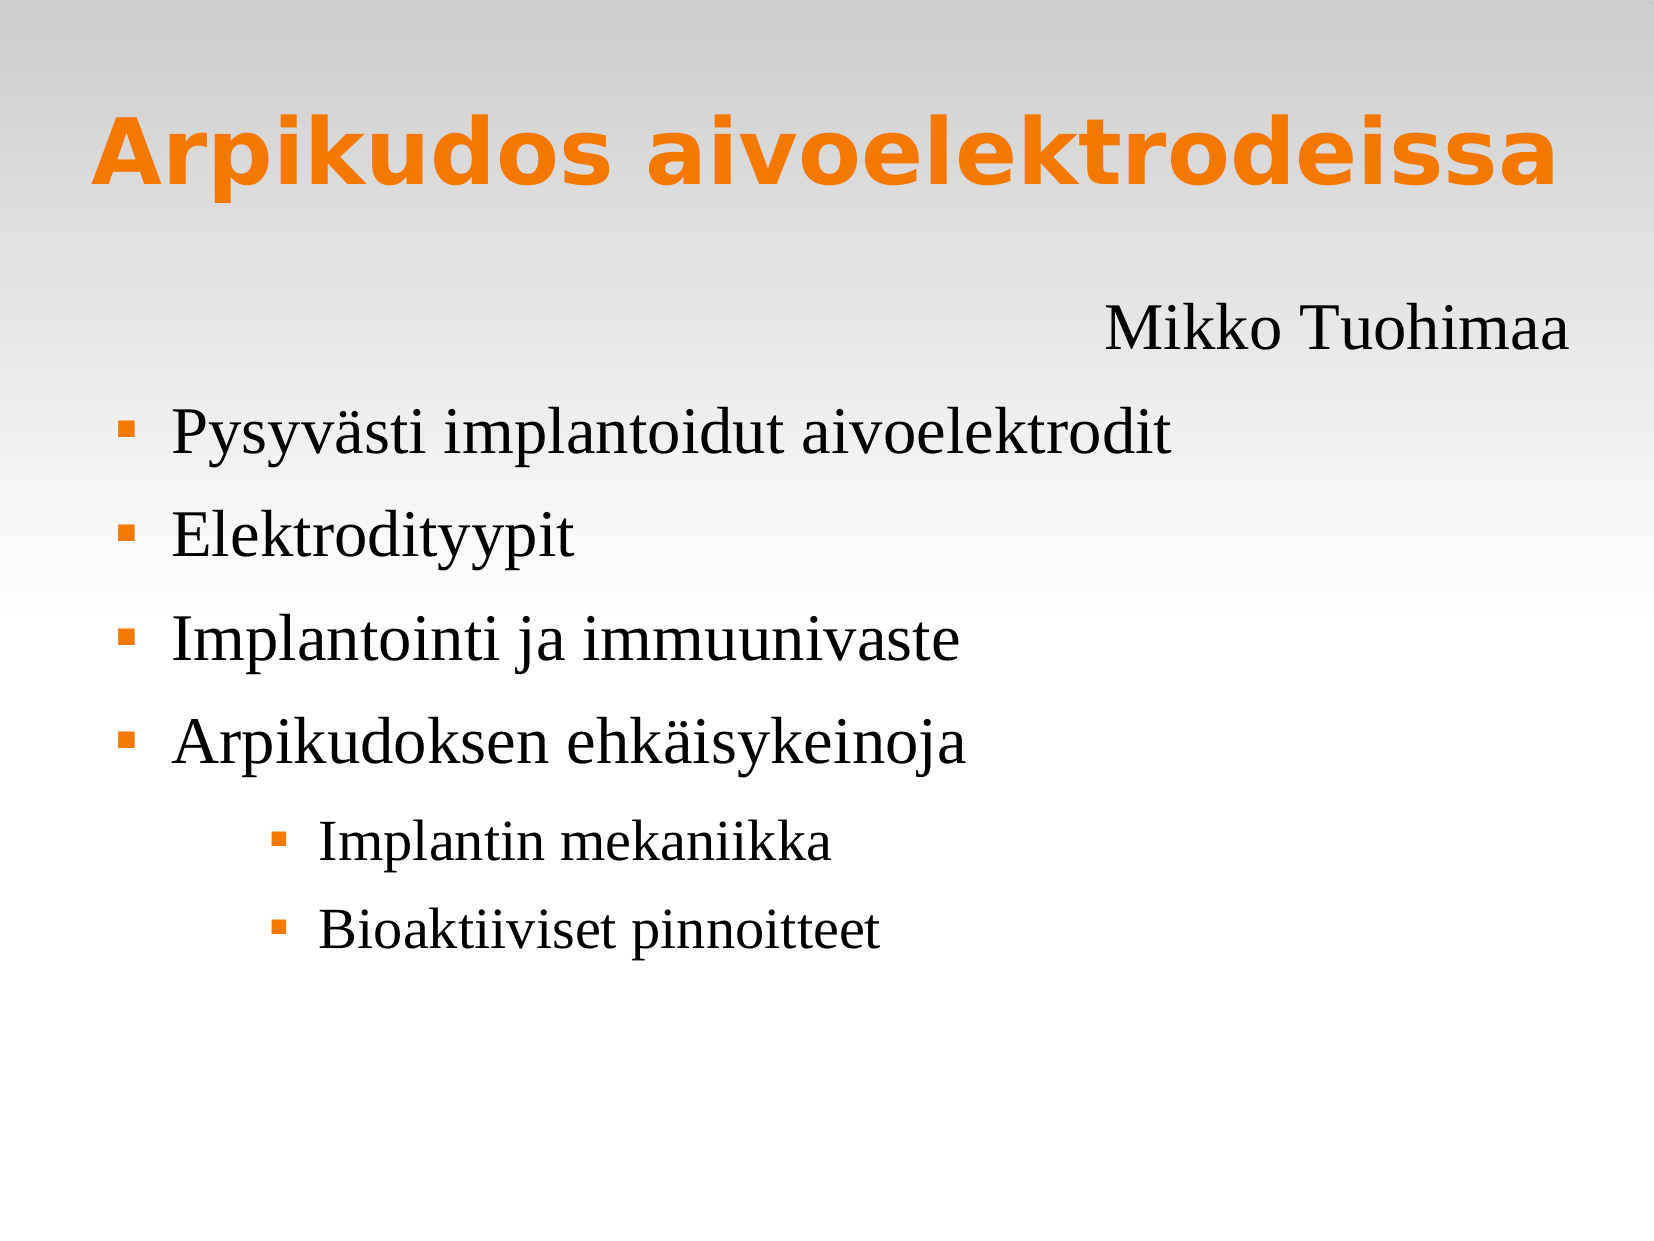

# Arpikudos aivoelektrodeissa
Mikko Tuohimaa
Pysyvästi implantoidut aivoelektrodit
Elektrodityypit
Implantointi ja immuunivaste
Arpikudoksen ehkäisykeinoja
Implantin mekaniikka
Bioaktiiviset pinnoitteet